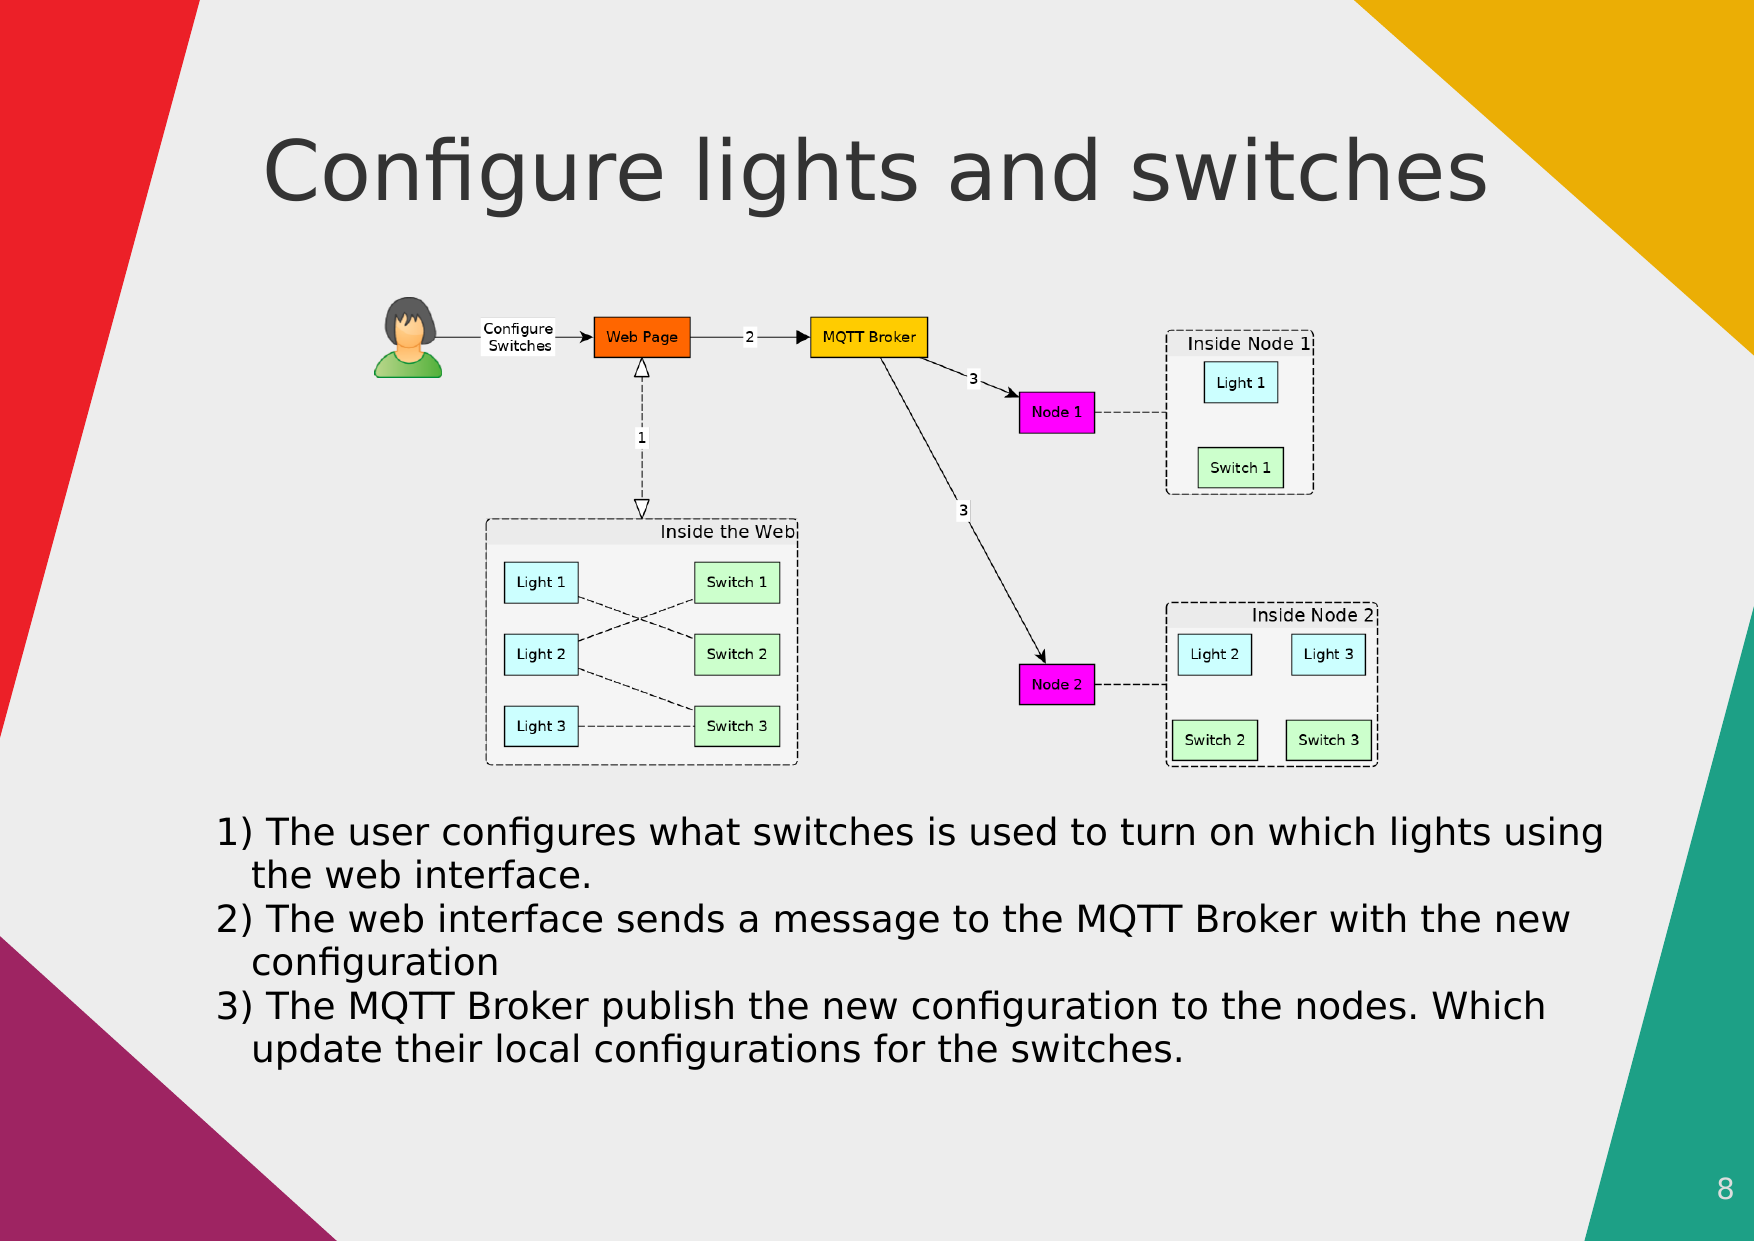

# Configure lights and switches
 The user configures what switches is used to turn on which lights using the web interface.
 The web interface sends a message to the MQTT Broker with the new configuration
 The MQTT Broker publish the new configuration to the nodes. Which update their local configurations for the switches.
8